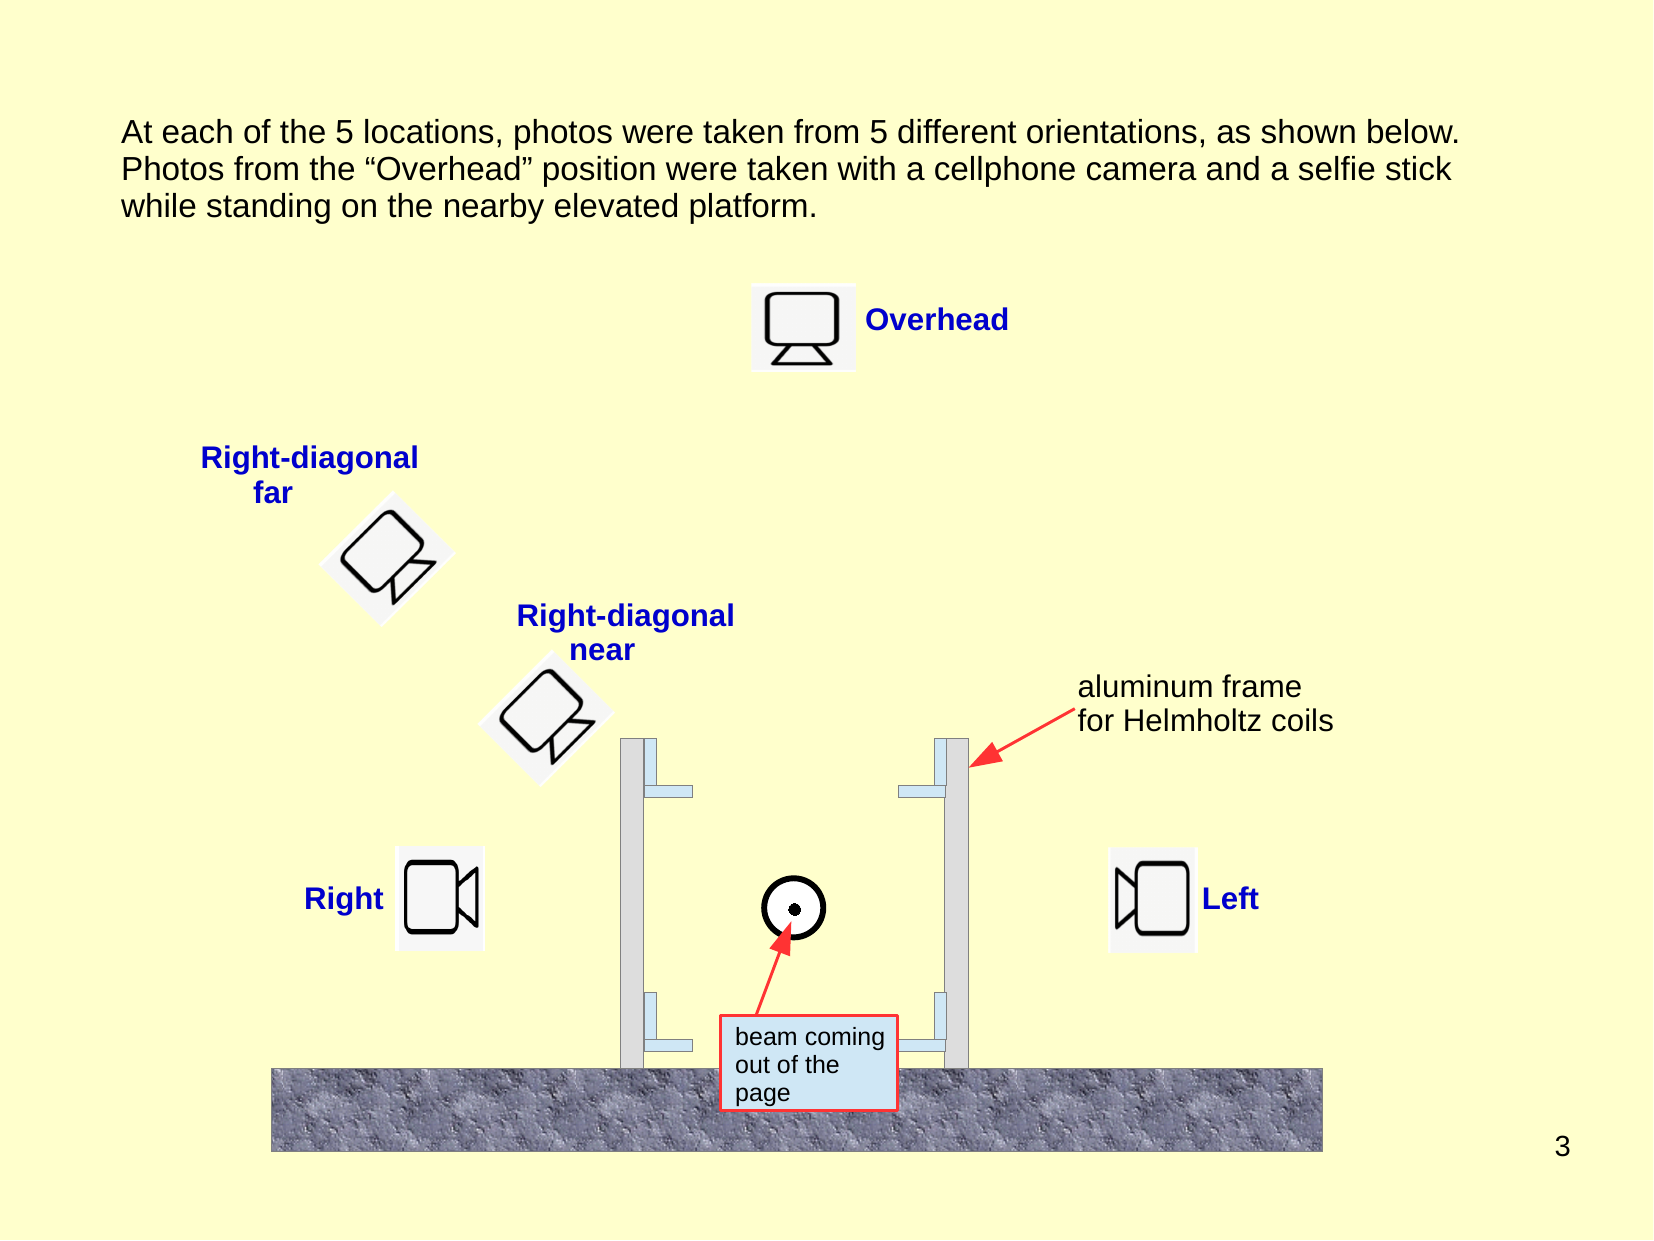

At each of the 5 locations, photos were taken from 5 different orientations, as shown below.
Photos from the “Overhead” position were taken with a cellphone camera and a selfie stick
while standing on the nearby elevated platform.
Overhead
Right-diagonal
 far
Right-diagonal
 near
aluminum frame
for Helmholtz coils
Left
Right
beam coming
out of the
page
3